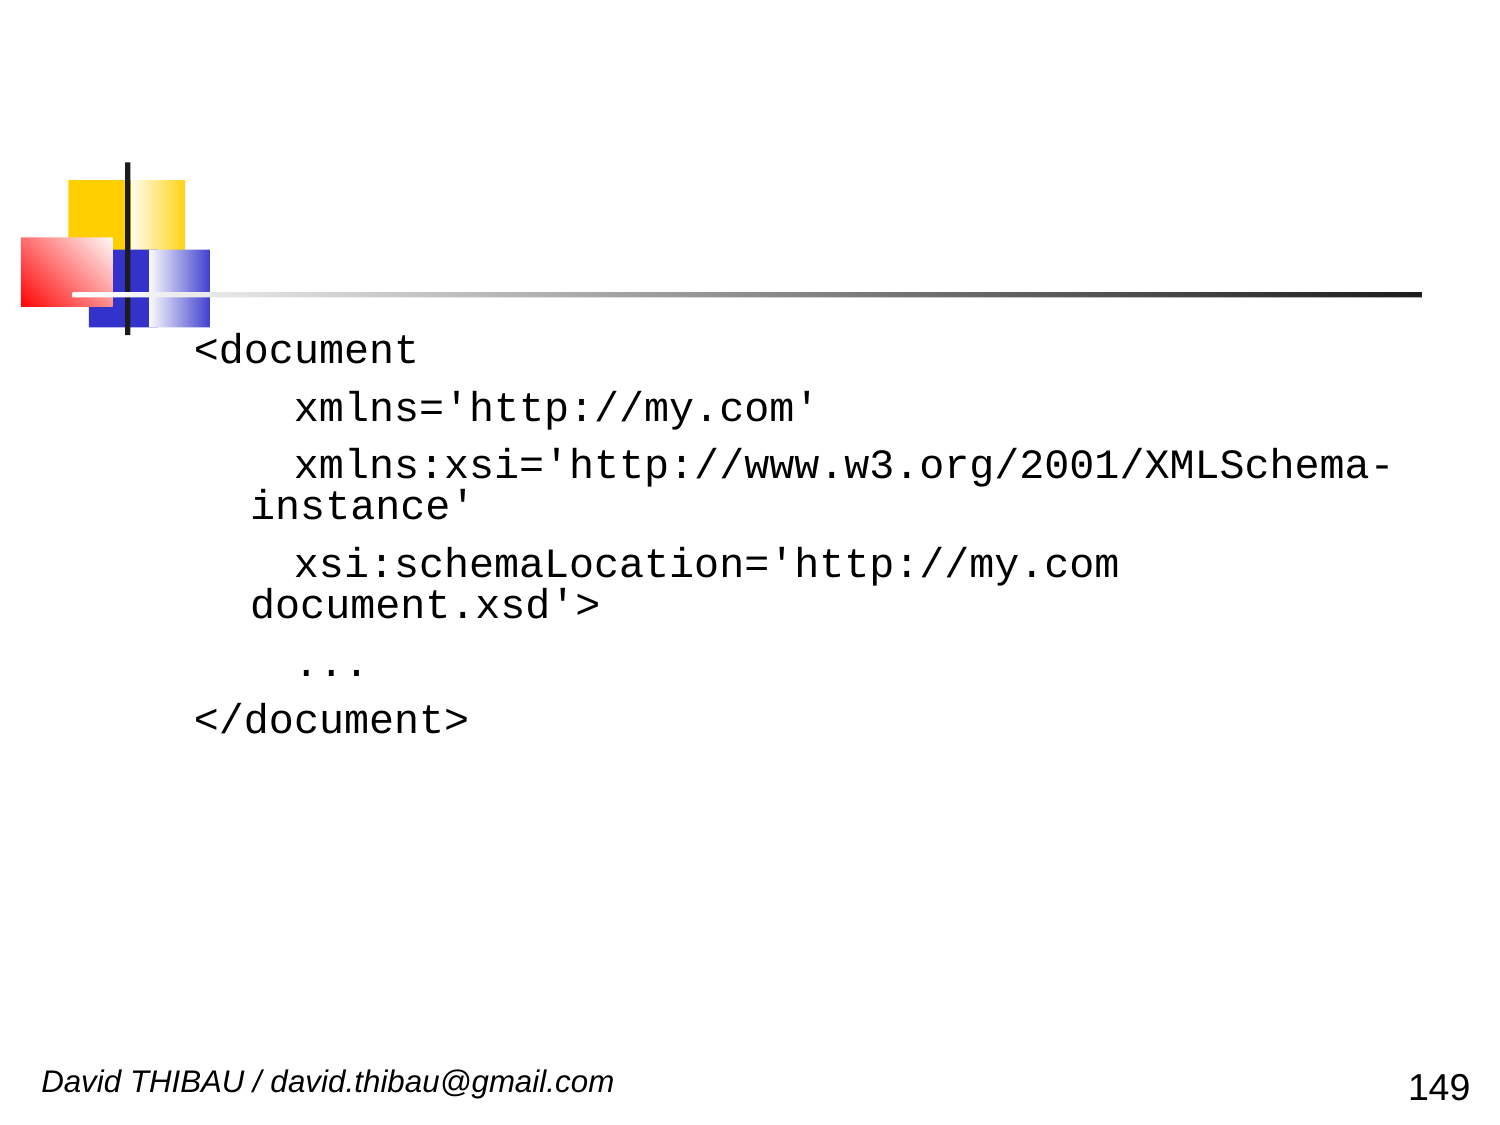

#
<document
 xmlns='http://my.com'
 xmlns:xsi='http://www.w3.org/2001/XMLSchema-instance'
 xsi:schemaLocation='http://my.com document.xsd'>
 ...
</document>